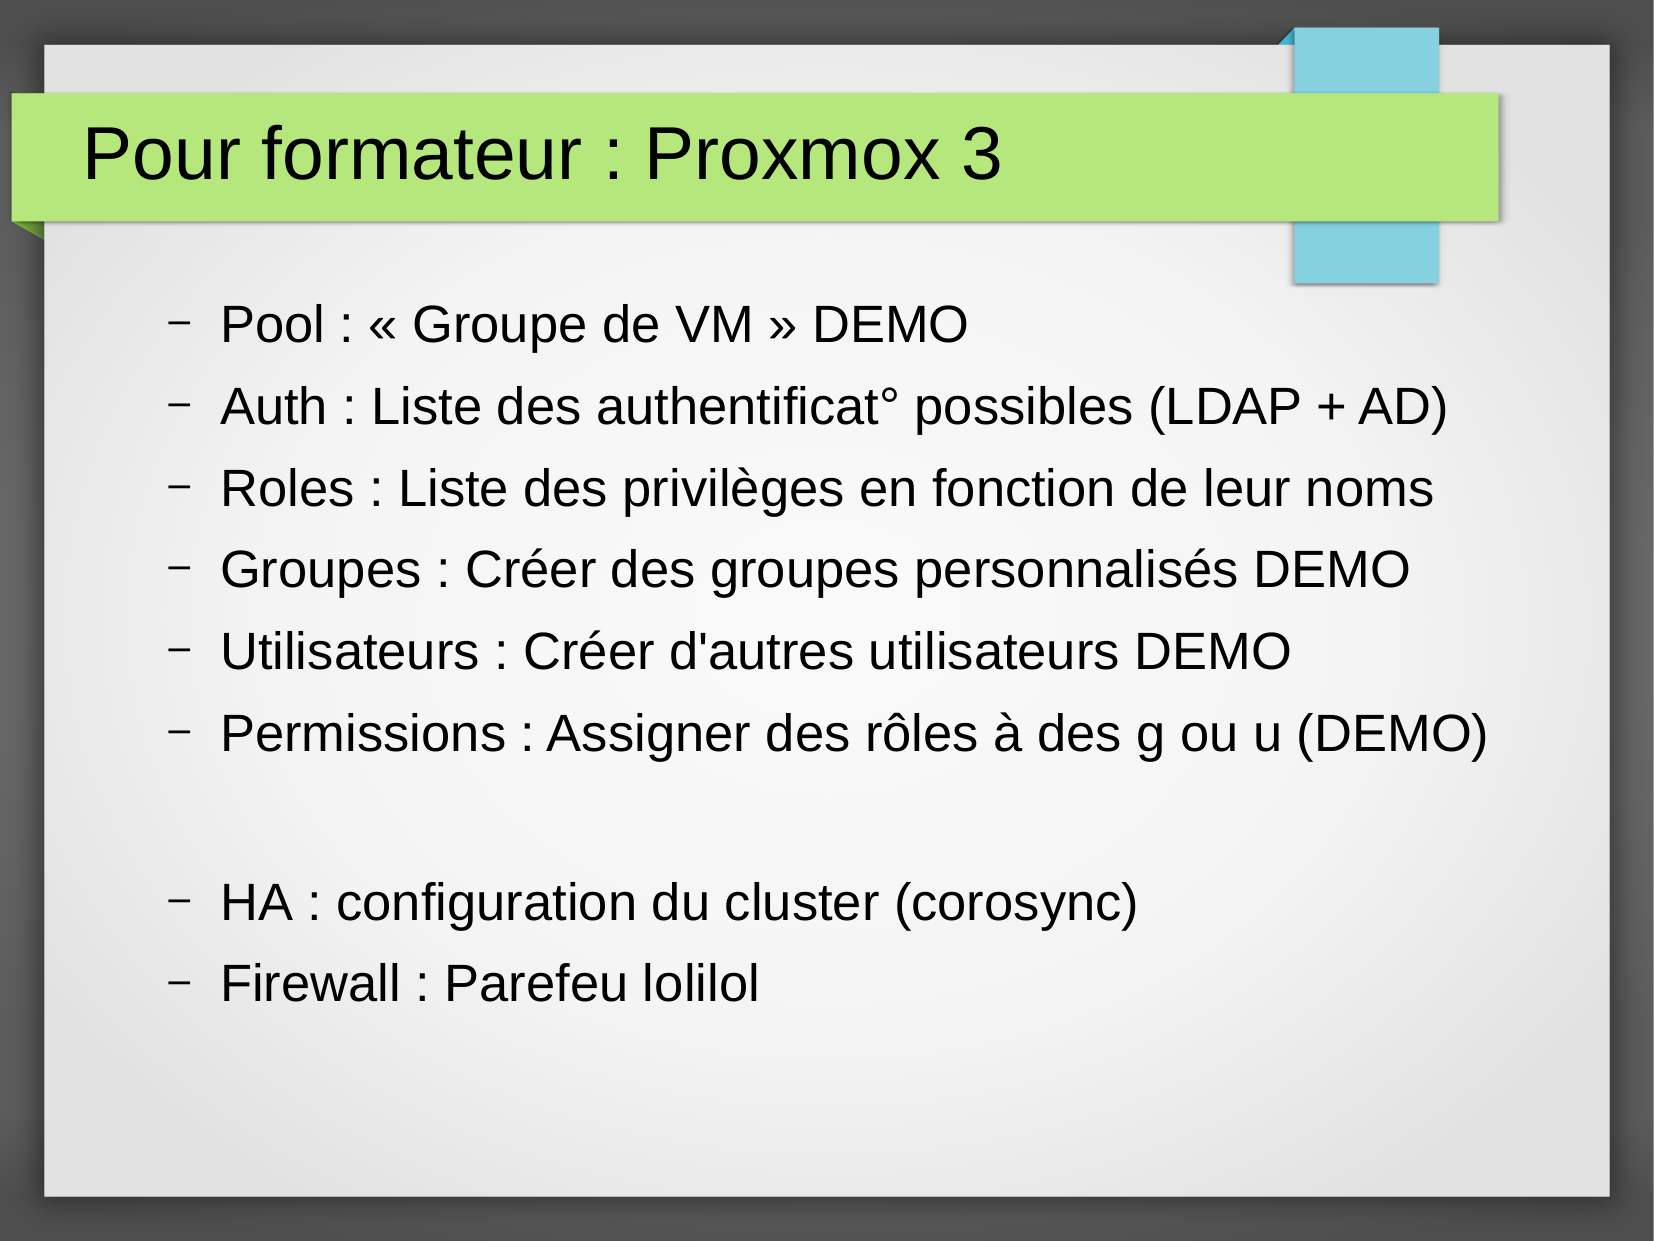

# Pour formateur : Proxmox 3
Pool : « Groupe de VM » DEMO
Auth : Liste des authentificat° possibles (LDAP + AD)
Roles : Liste des privilèges en fonction de leur noms
Groupes : Créer des groupes personnalisés DEMO
Utilisateurs : Créer d'autres utilisateurs DEMO
Permissions : Assigner des rôles à des g ou u (DEMO)
HA : configuration du cluster (corosync)
Firewall : Parefeu lolilol